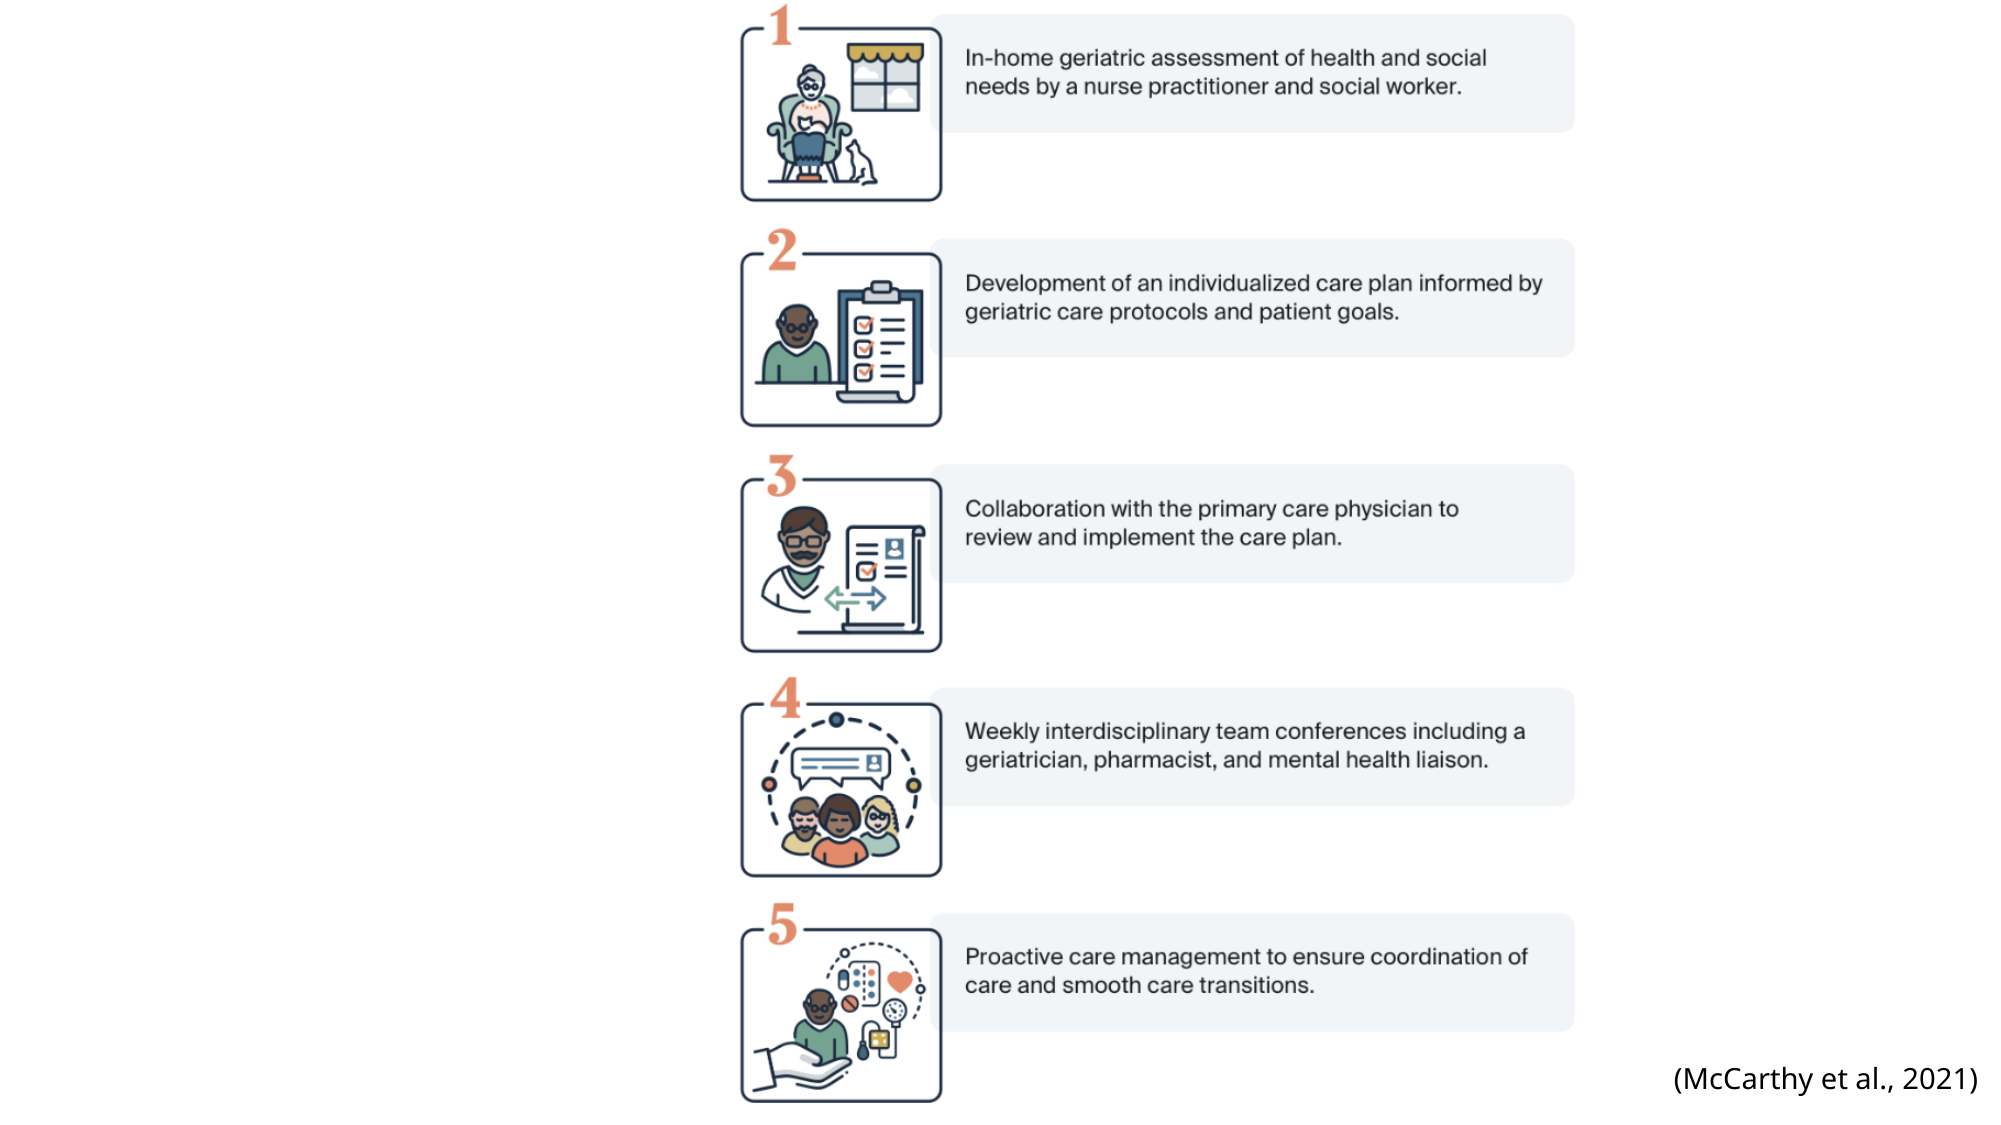

# Key Features of the
GRACE Model
(McCarthy et al., 2021)